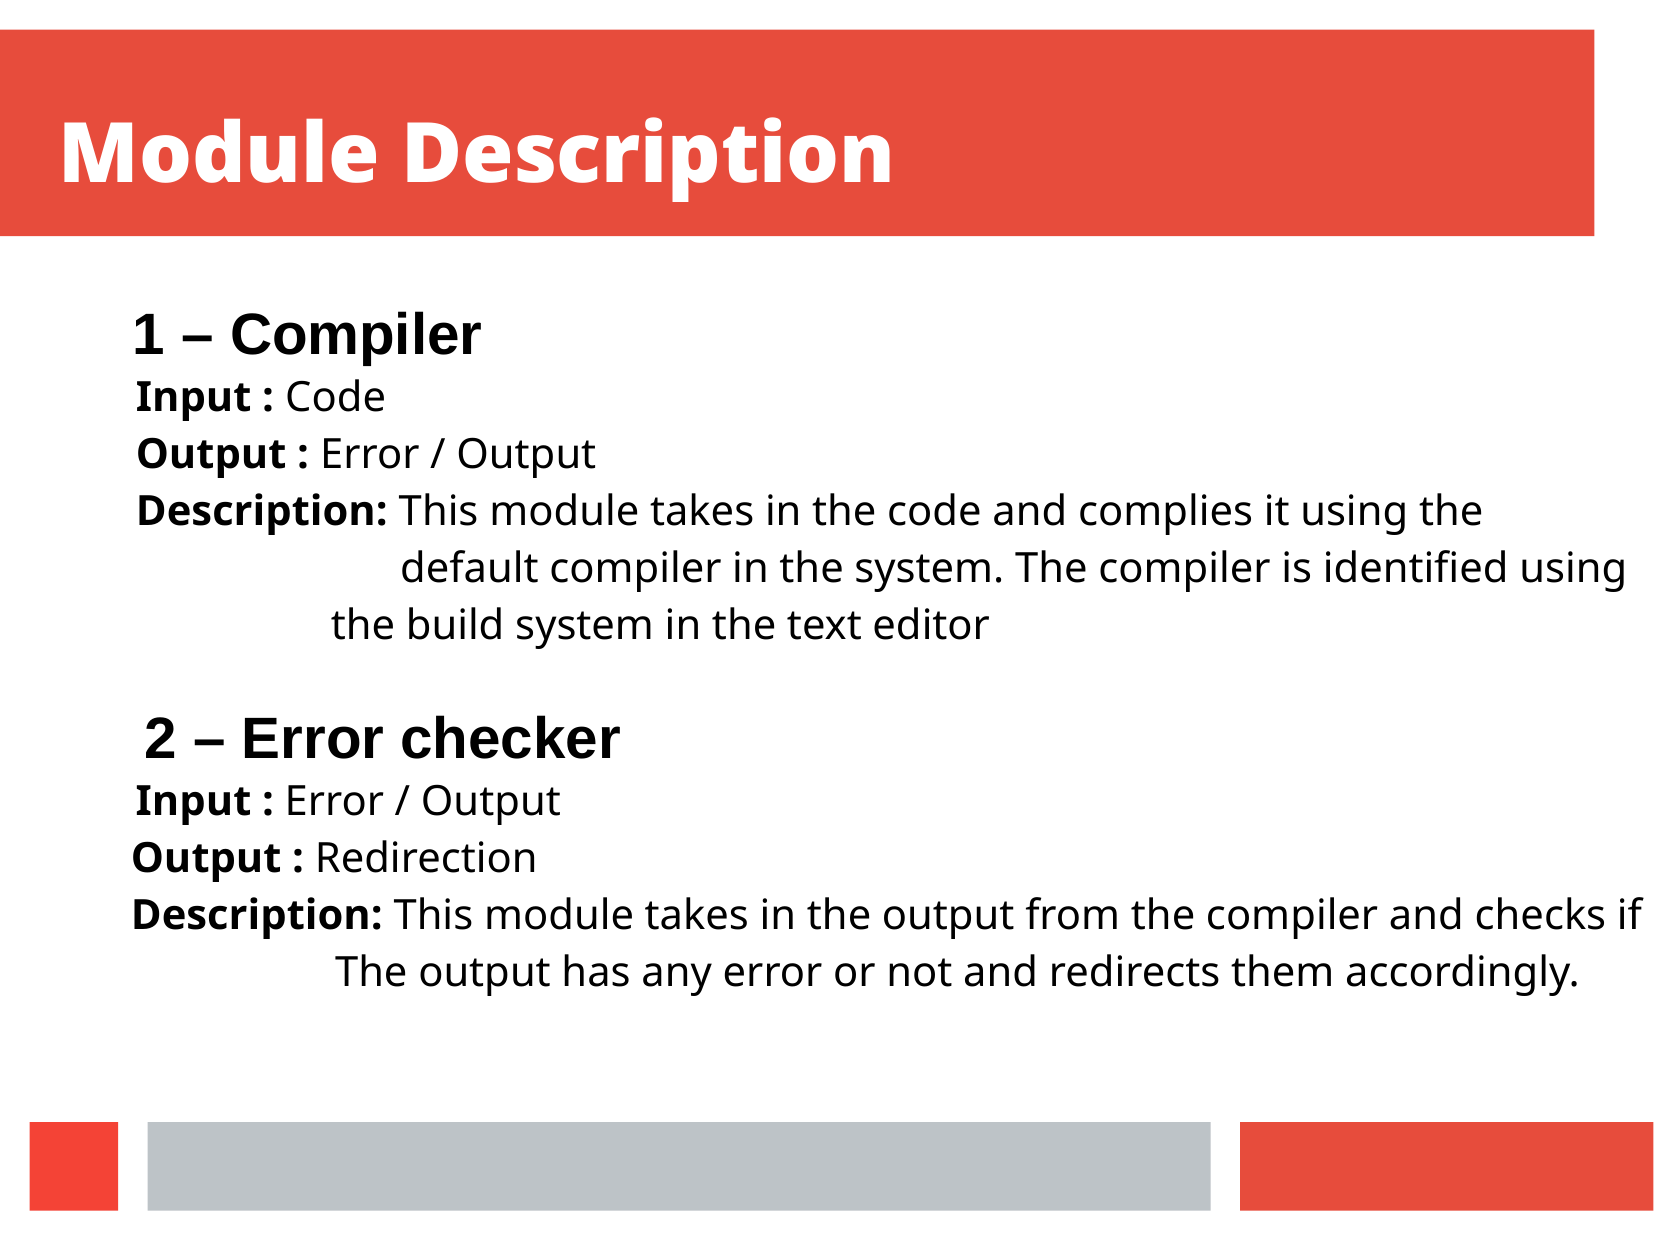

# Module Description
1 – Compiler
	Input : Code
	Output : Error / Output
	Description: This module takes in the code and complies it using the
				 default compiler in the system. The compiler is identified using
 the build system in the text editor
2 – Error checker
 Input : Error / Output
 Output : Redirection
 Description: This module takes in the output from the compiler and checks if
 The output has any error or not and redirects them accordingly.